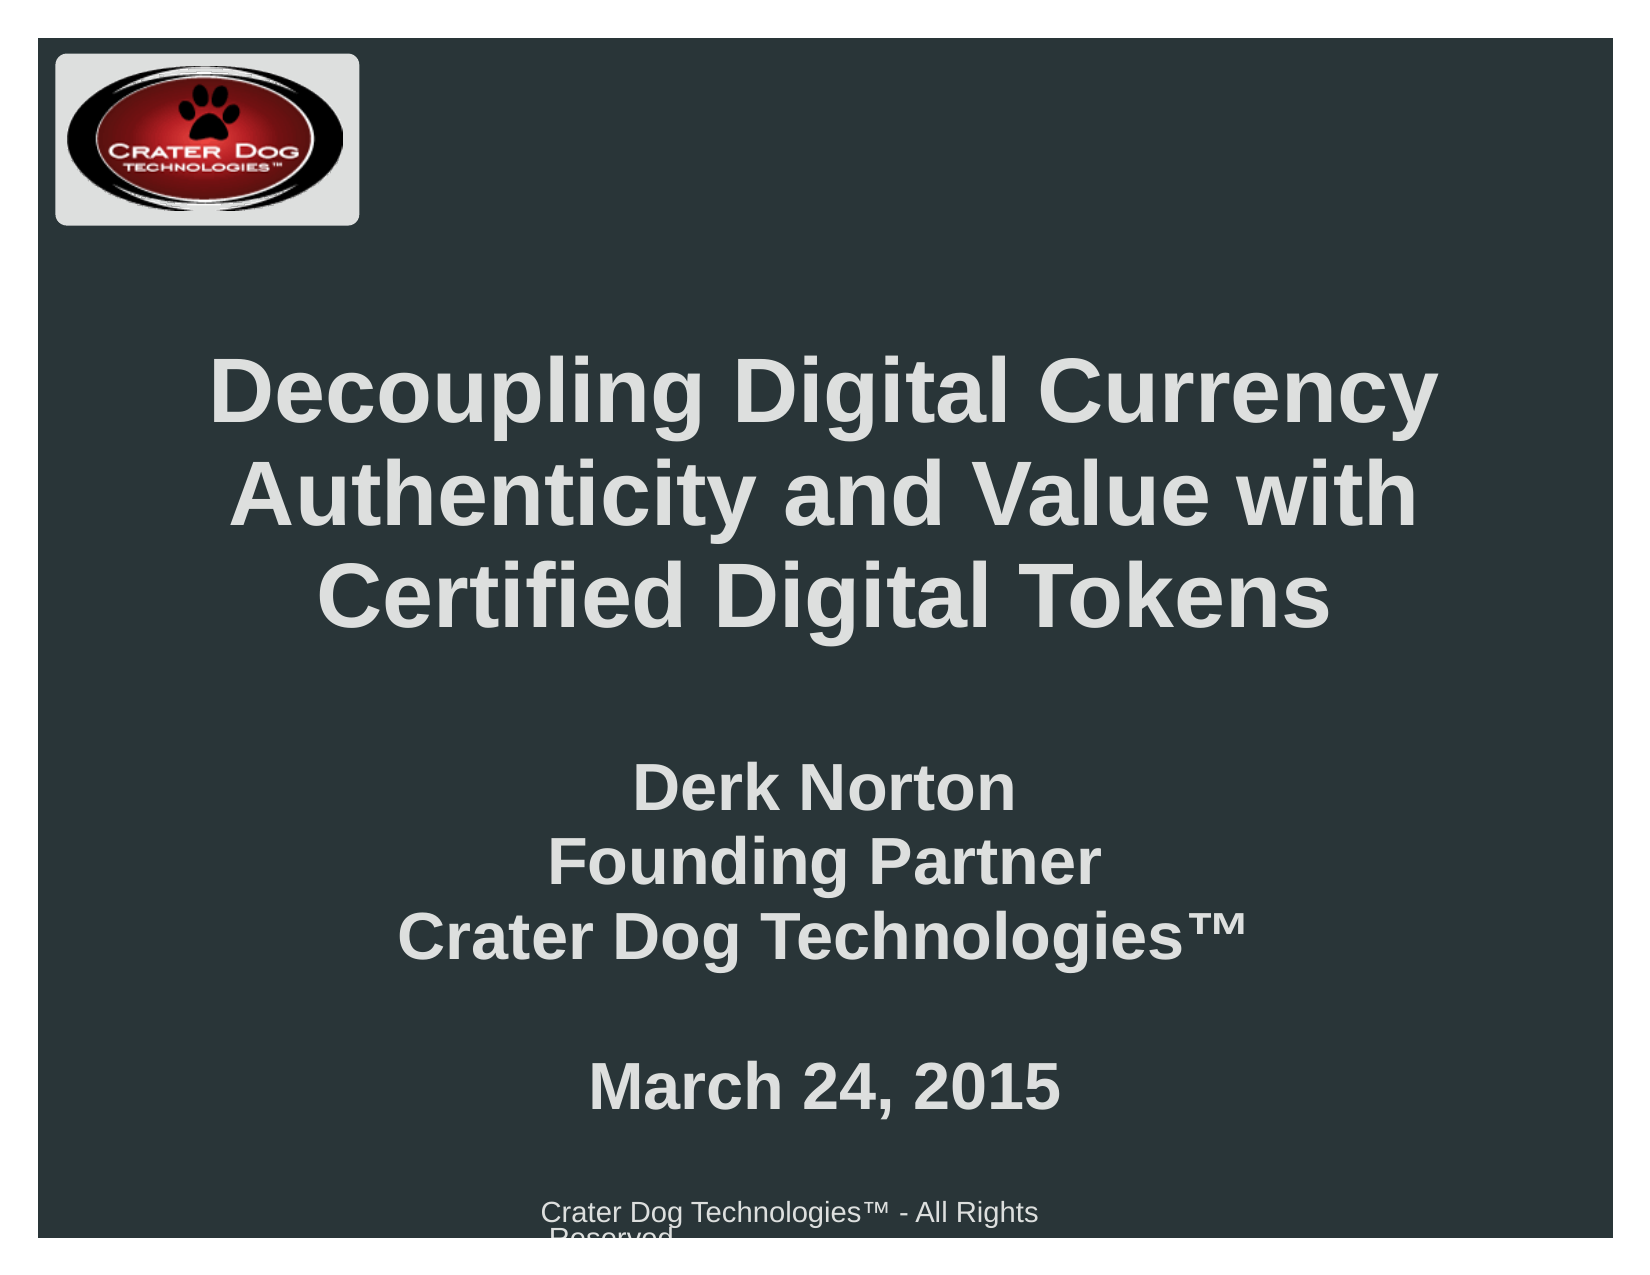

# Decoupling Digital Currency Authenticity and Value with Certified Digital Tokens
Derk Norton
Founding Partner
Crater Dog Technologies™
March 24, 2015
Crater Dog Technologies™ - All Rights Reserved